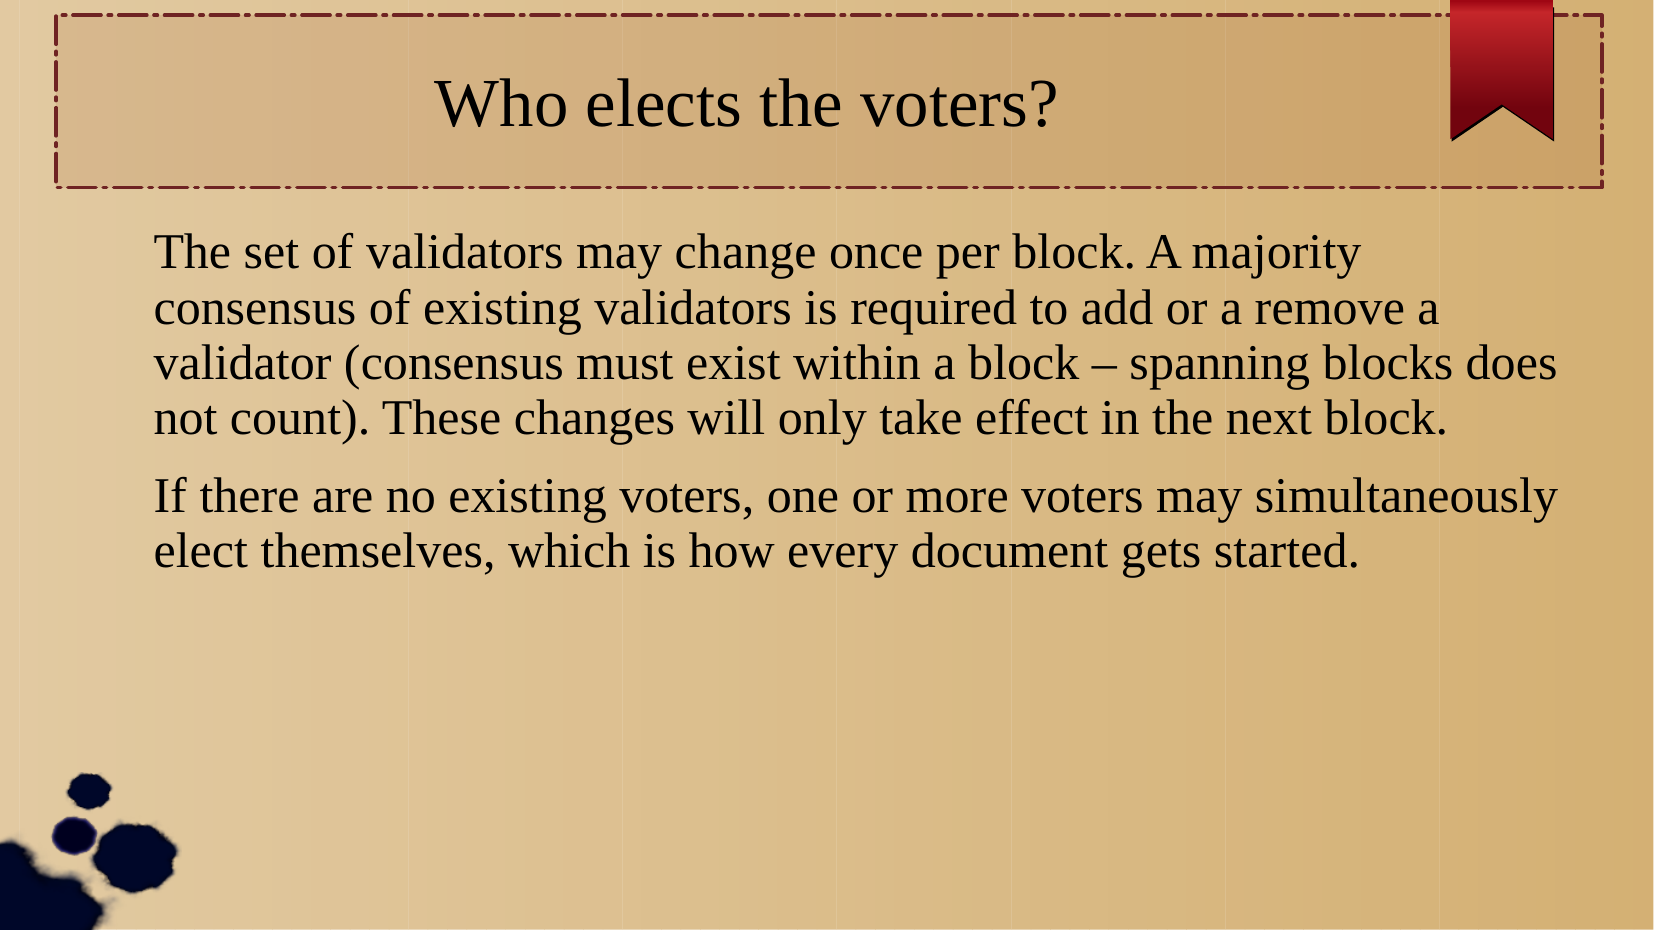

# Who elects the voters?
The set of validators may change once per block. A majority consensus of existing validators is required to add or a remove a validator (consensus must exist within a block – spanning blocks does not count). These changes will only take effect in the next block.
If there are no existing voters, one or more voters may simultaneously elect themselves, which is how every document gets started.